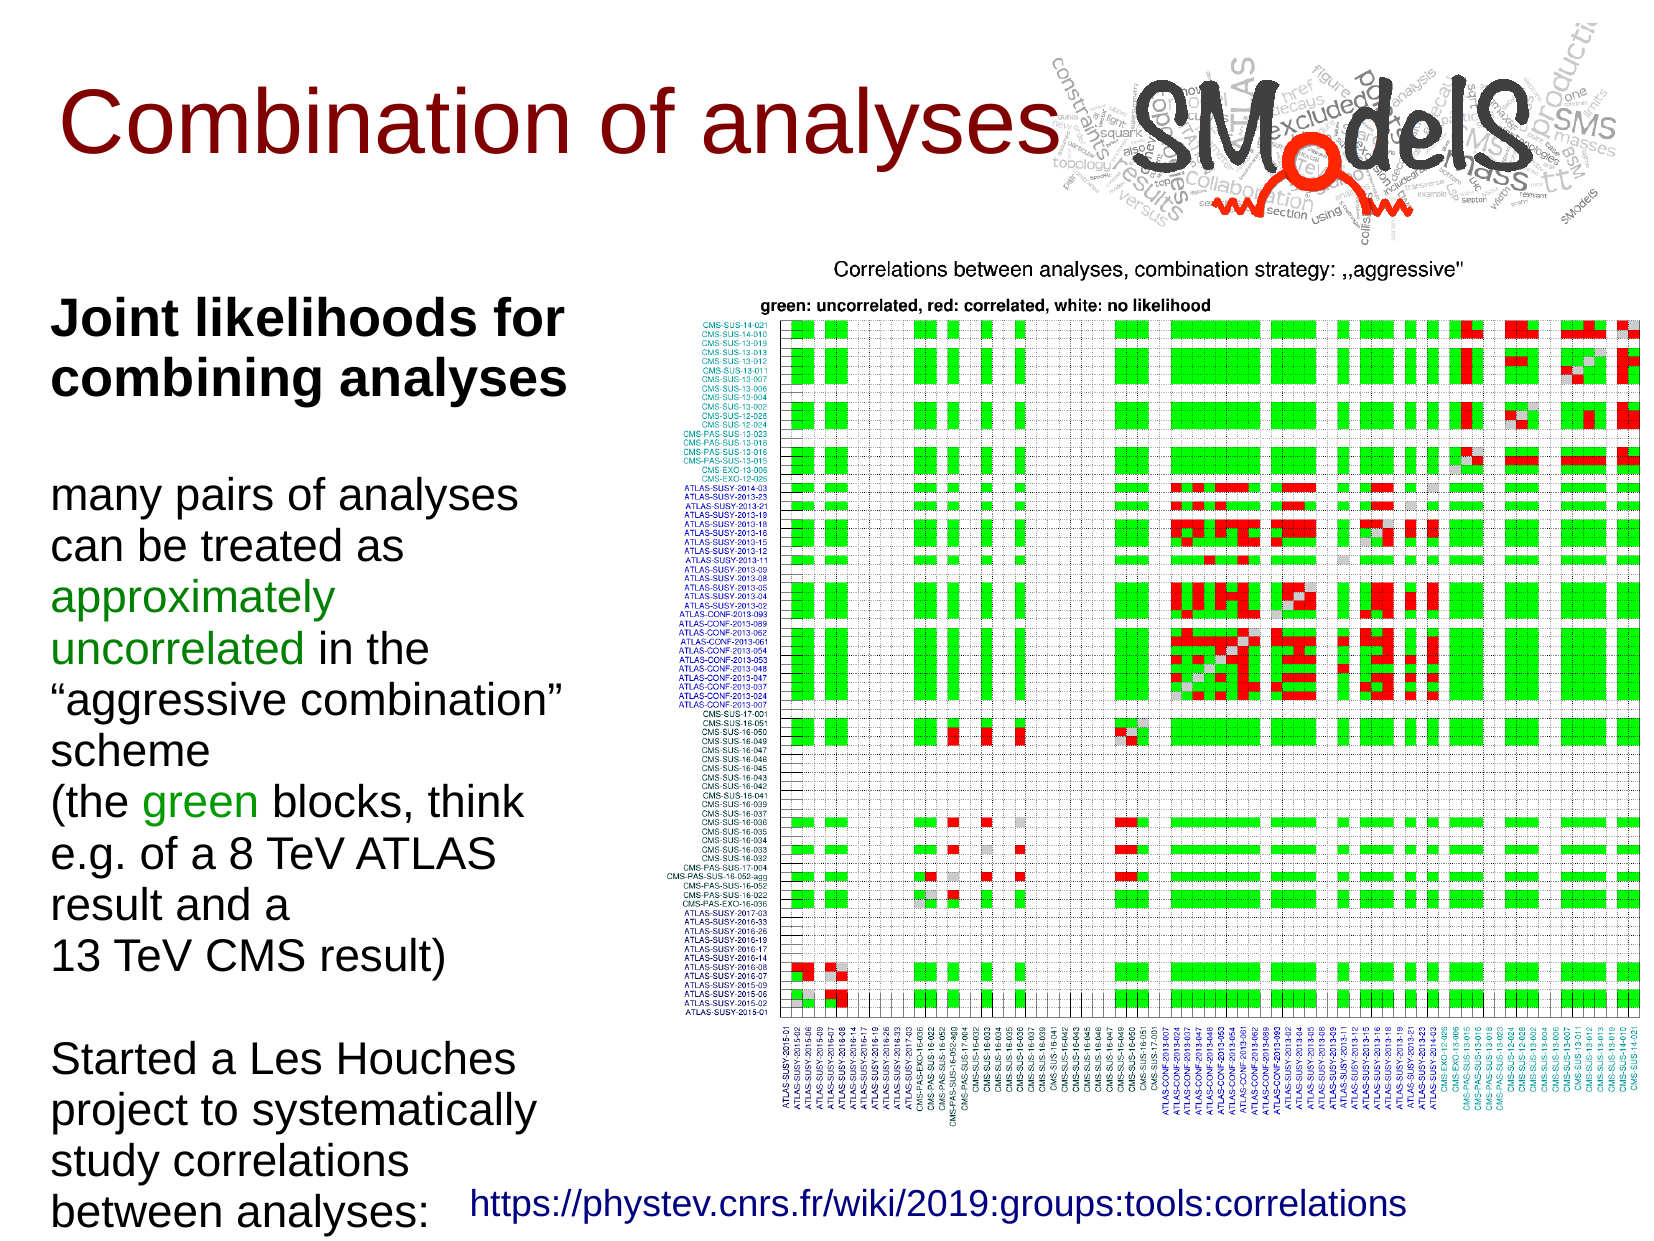

# Combination of analyses
Joint likelihoods for
combining analyses
many pairs of analyses can be treated as approximately uncorrelated in the
“aggressive combination” scheme
(the green blocks, think e.g. of a 8 TeV ATLAS result and a
13 TeV CMS result)
Started a Les Houches
project to systematically study correlations between analyses:
https://phystev.cnrs.fr/wiki/2019:groups:tools:correlations